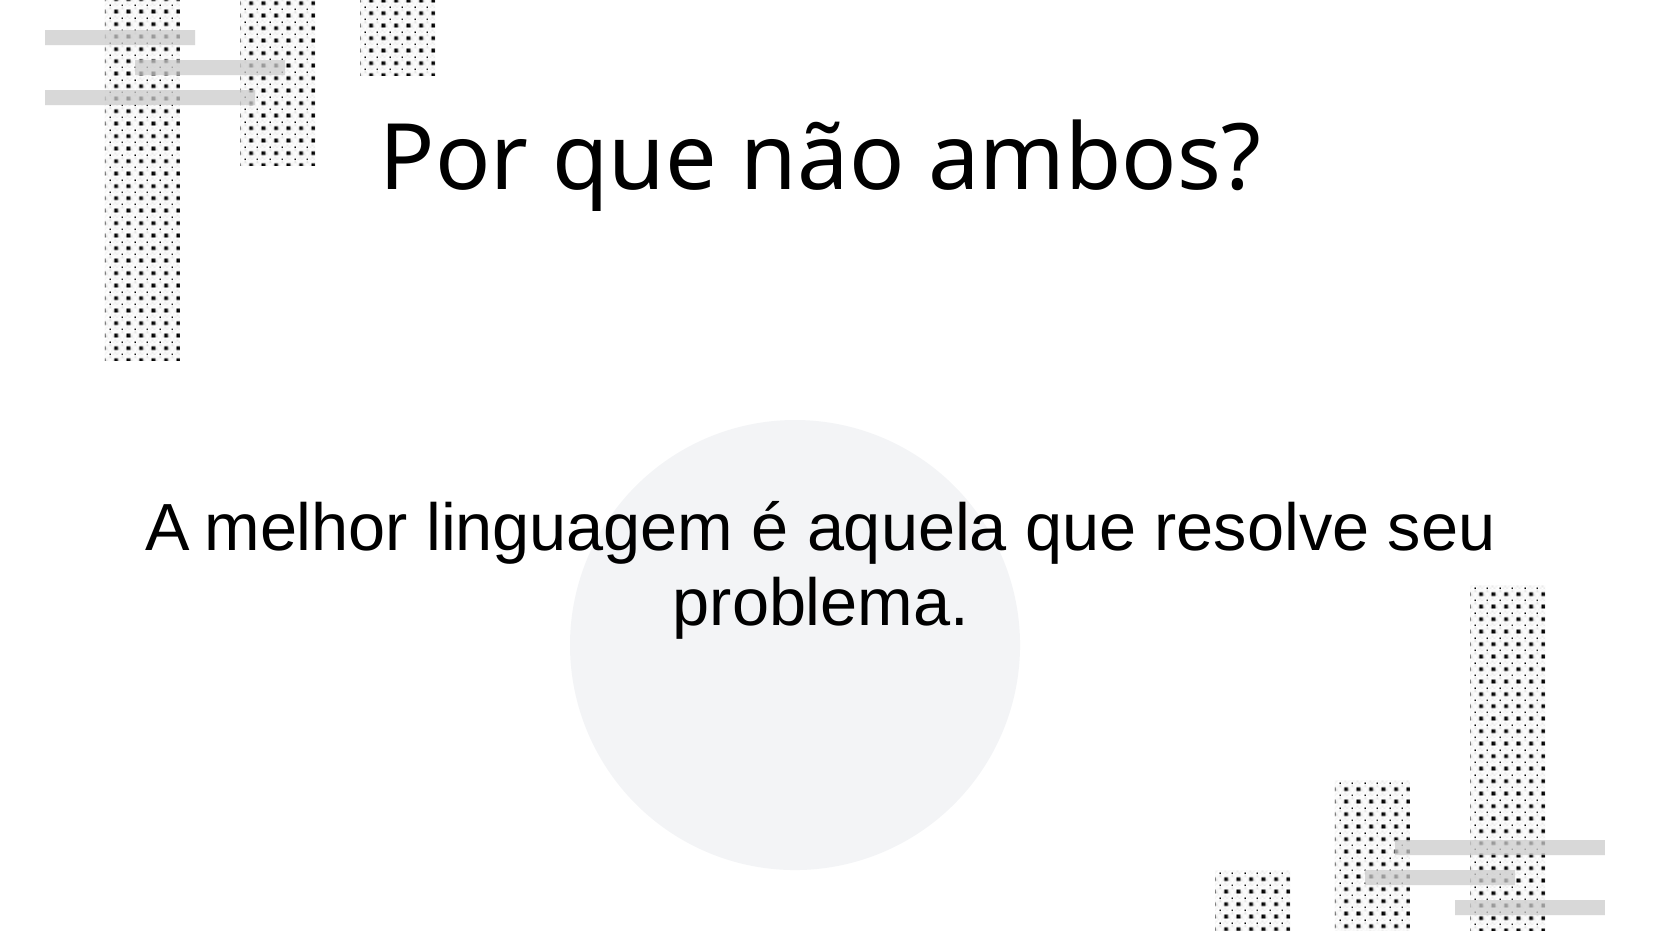

# Por que não ambos?
A melhor linguagem é aquela que resolve seu problema.